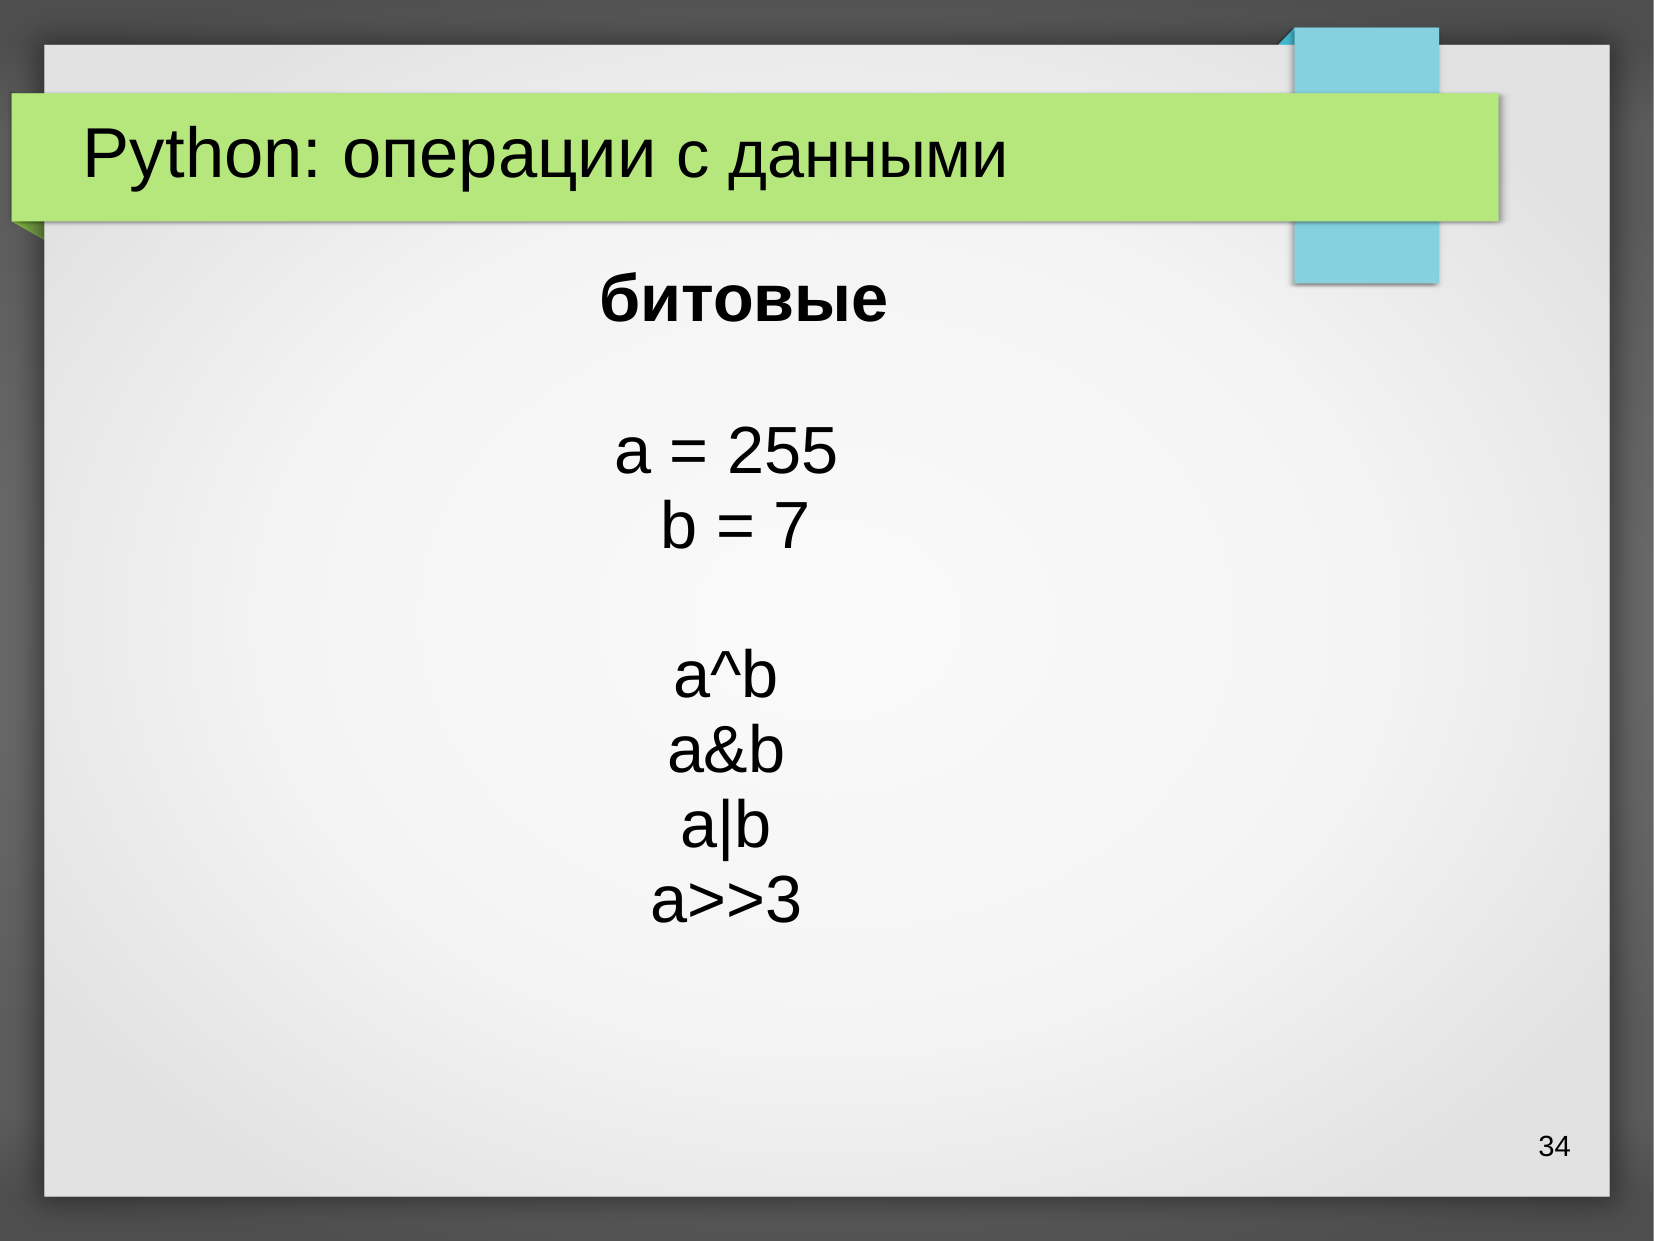

# Python: операции с данными
битовые
a = 255
 b = 7
a^b
a&b
a|b
a>>3
34